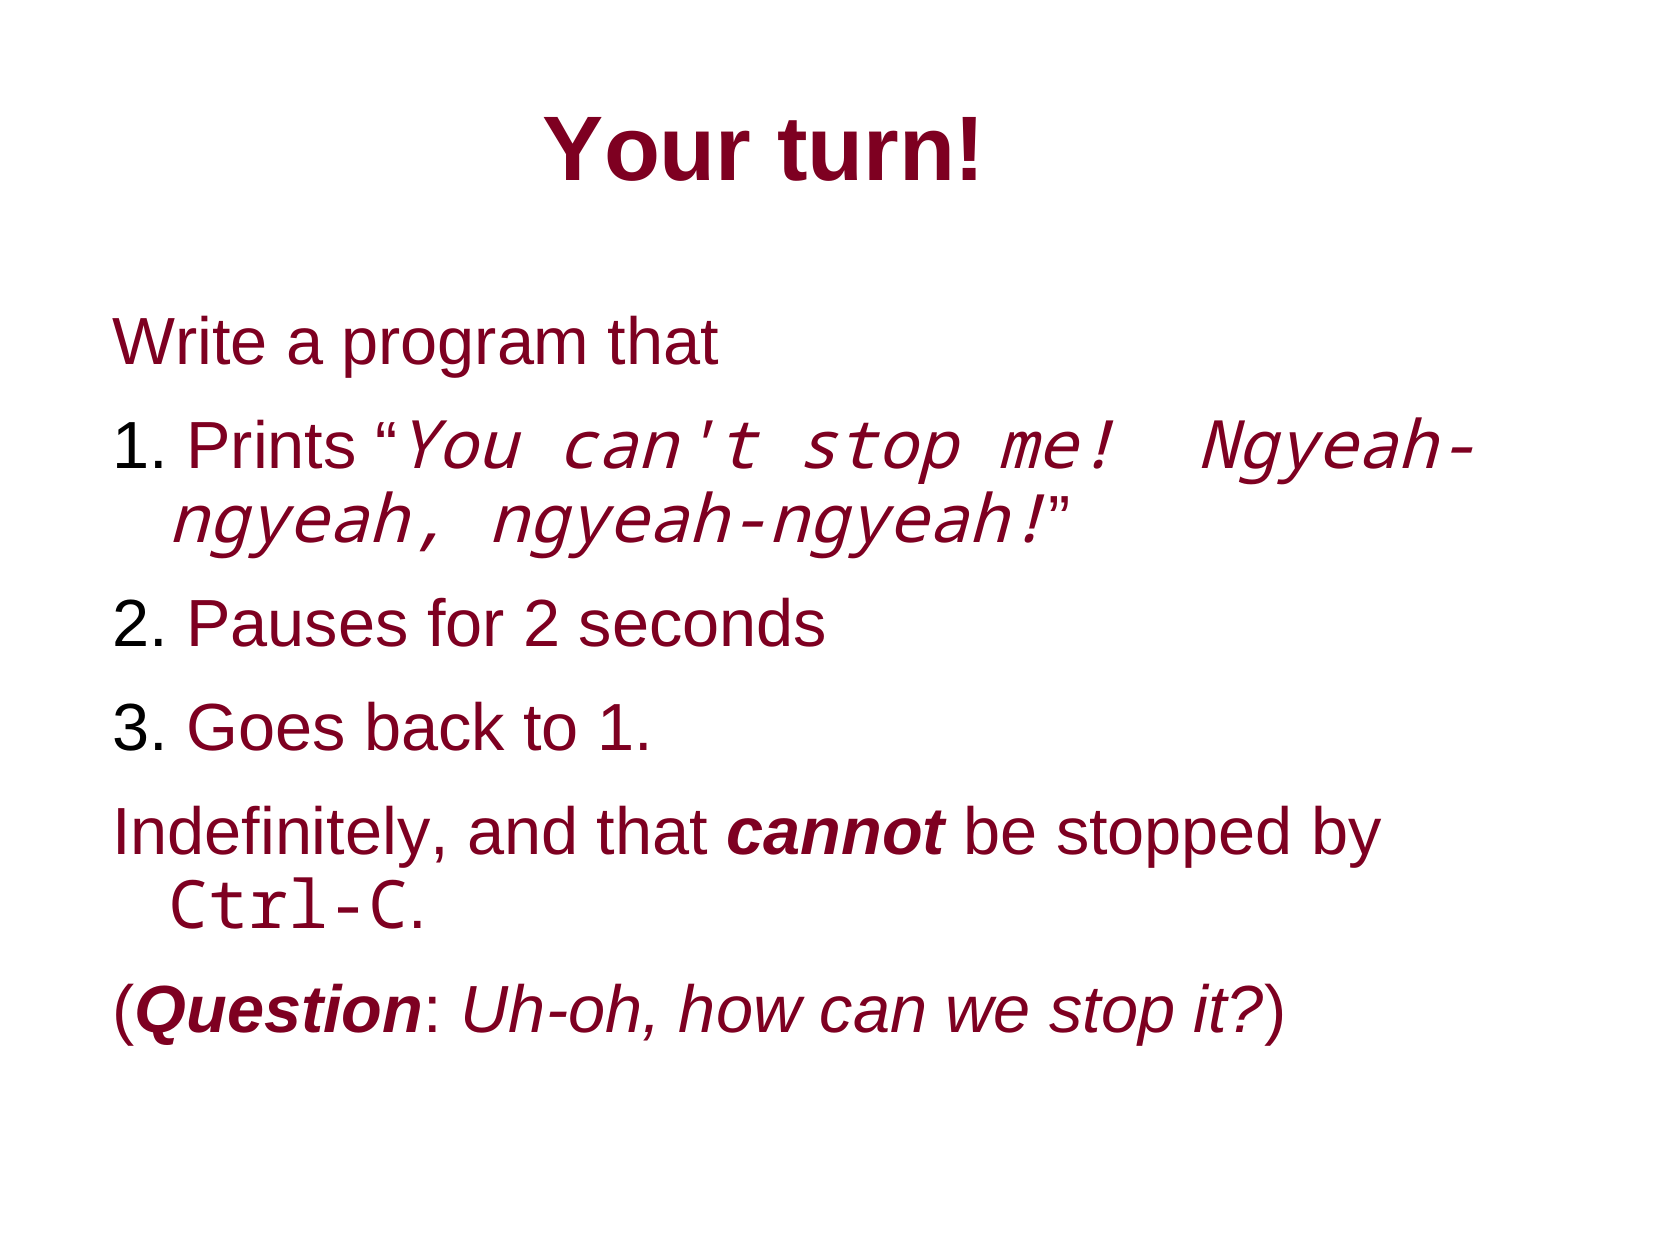

# Your turn!
Write a program that
 Prints “You can't stop me! Ngyeah-ngyeah, ngyeah-ngyeah!”
 Pauses for 2 seconds
 Goes back to 1.
Indefinitely, and that cannot be stopped by Ctrl-C.
(Question: Uh-oh, how can we stop it?)